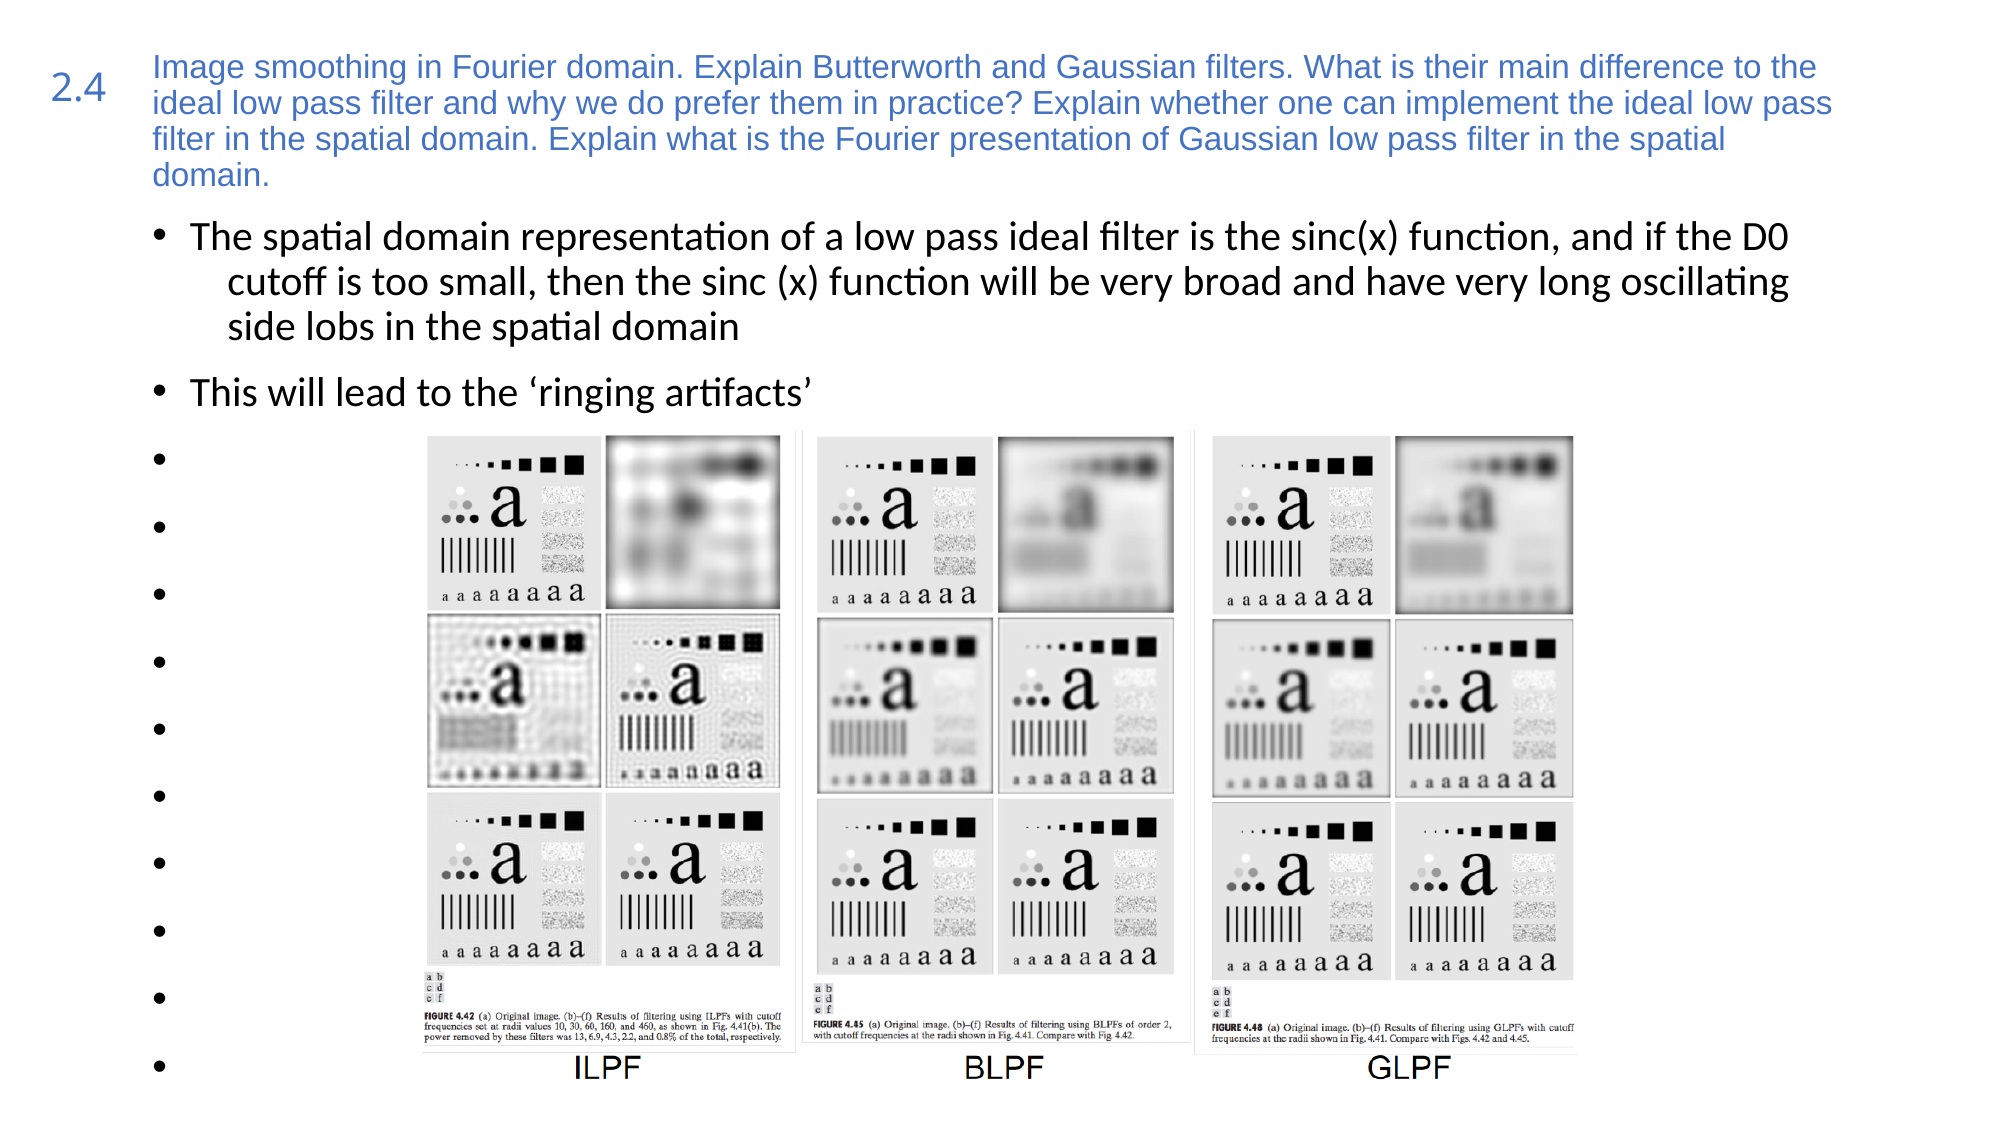

# Image smoothing in Fourier domain. Explain Butterworth and Gaussian filters. What is their main difference to the ideal low pass filter and why we do prefer them in practice? Explain whether one can implement the ideal low pass filter in the spatial domain. Explain what is the Fourier presentation of Gaussian low pass filter in the spatial domain.
2.4
The spatial domain representation of a low pass ideal filter is the sinc(x) function, and if the D0 cutoff is too small, then the sinc (x) function will be very broad and have very long oscillating side lobs in the spatial domain
This will lead to the ‘ringing artifacts’